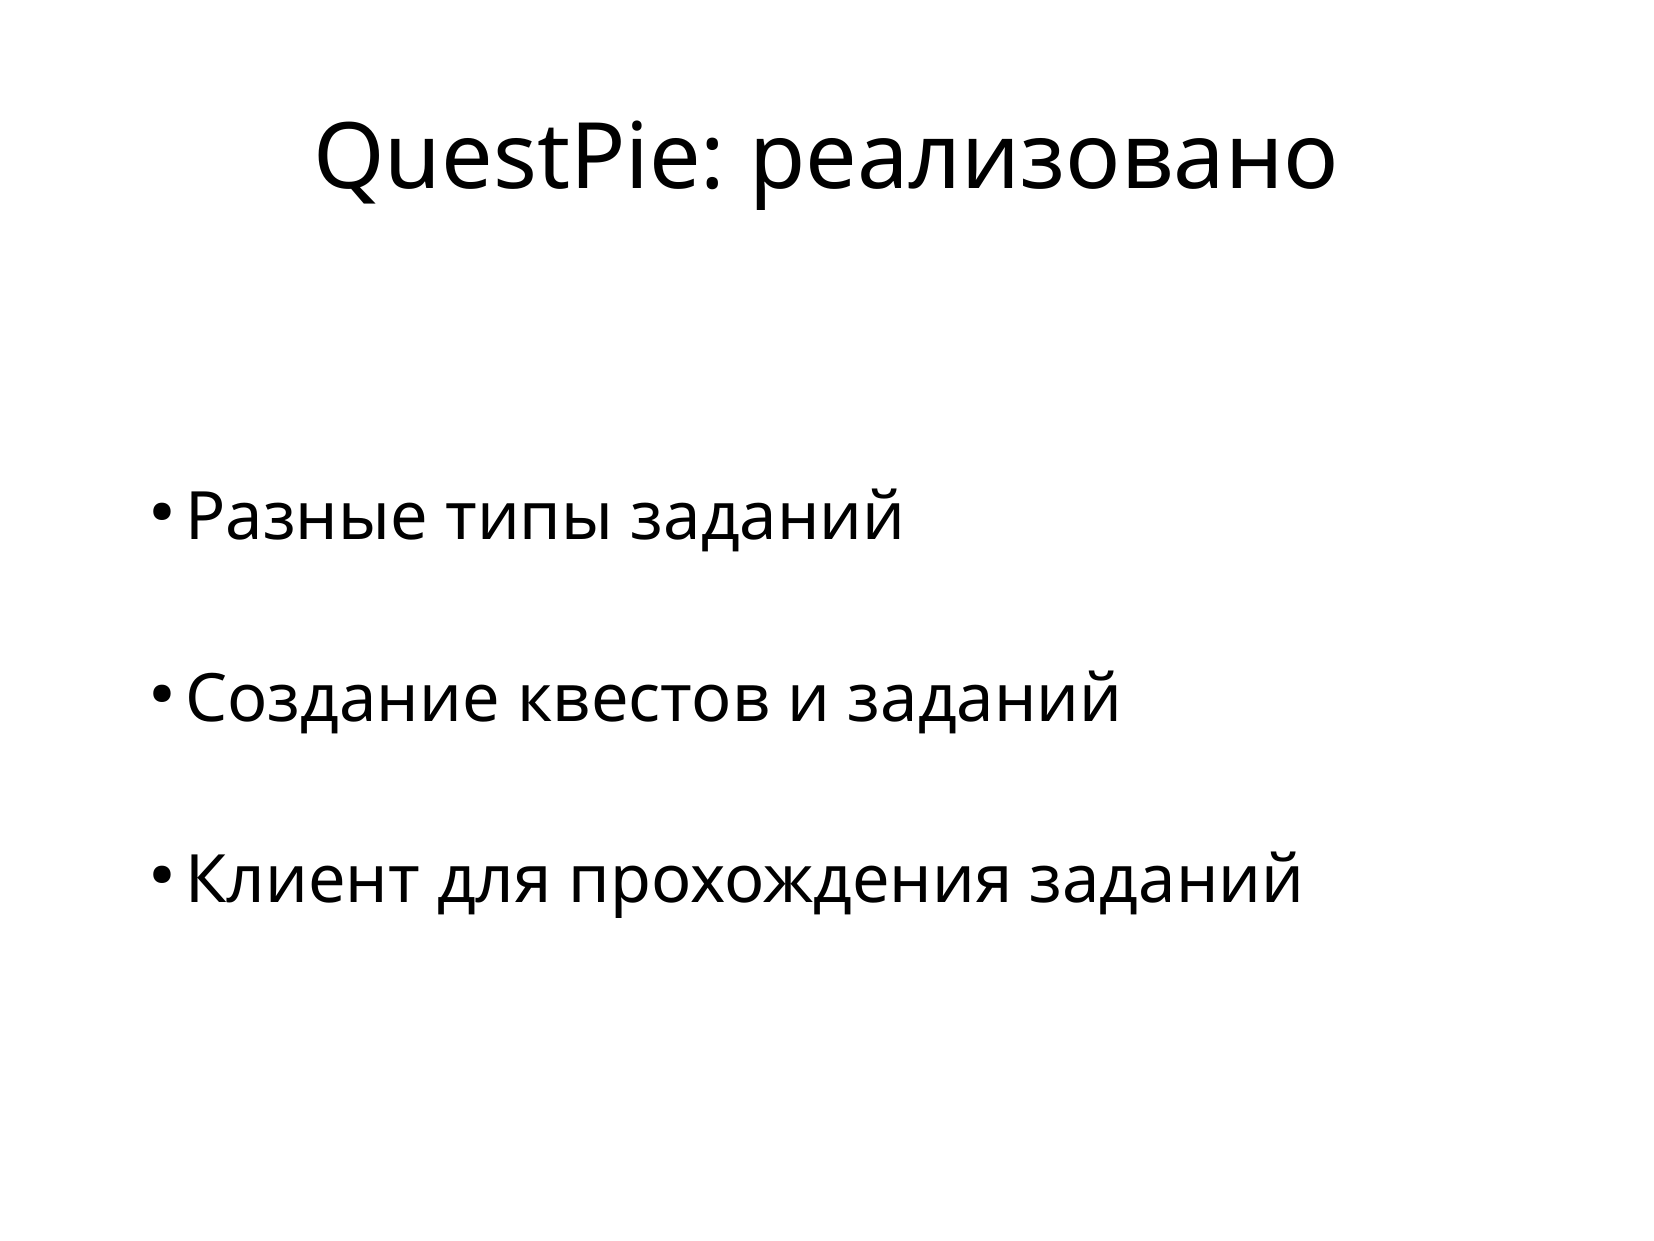

# QuestPie: реализовано
Разные типы заданий
Создание квестов и заданий
Клиент для прохождения заданий